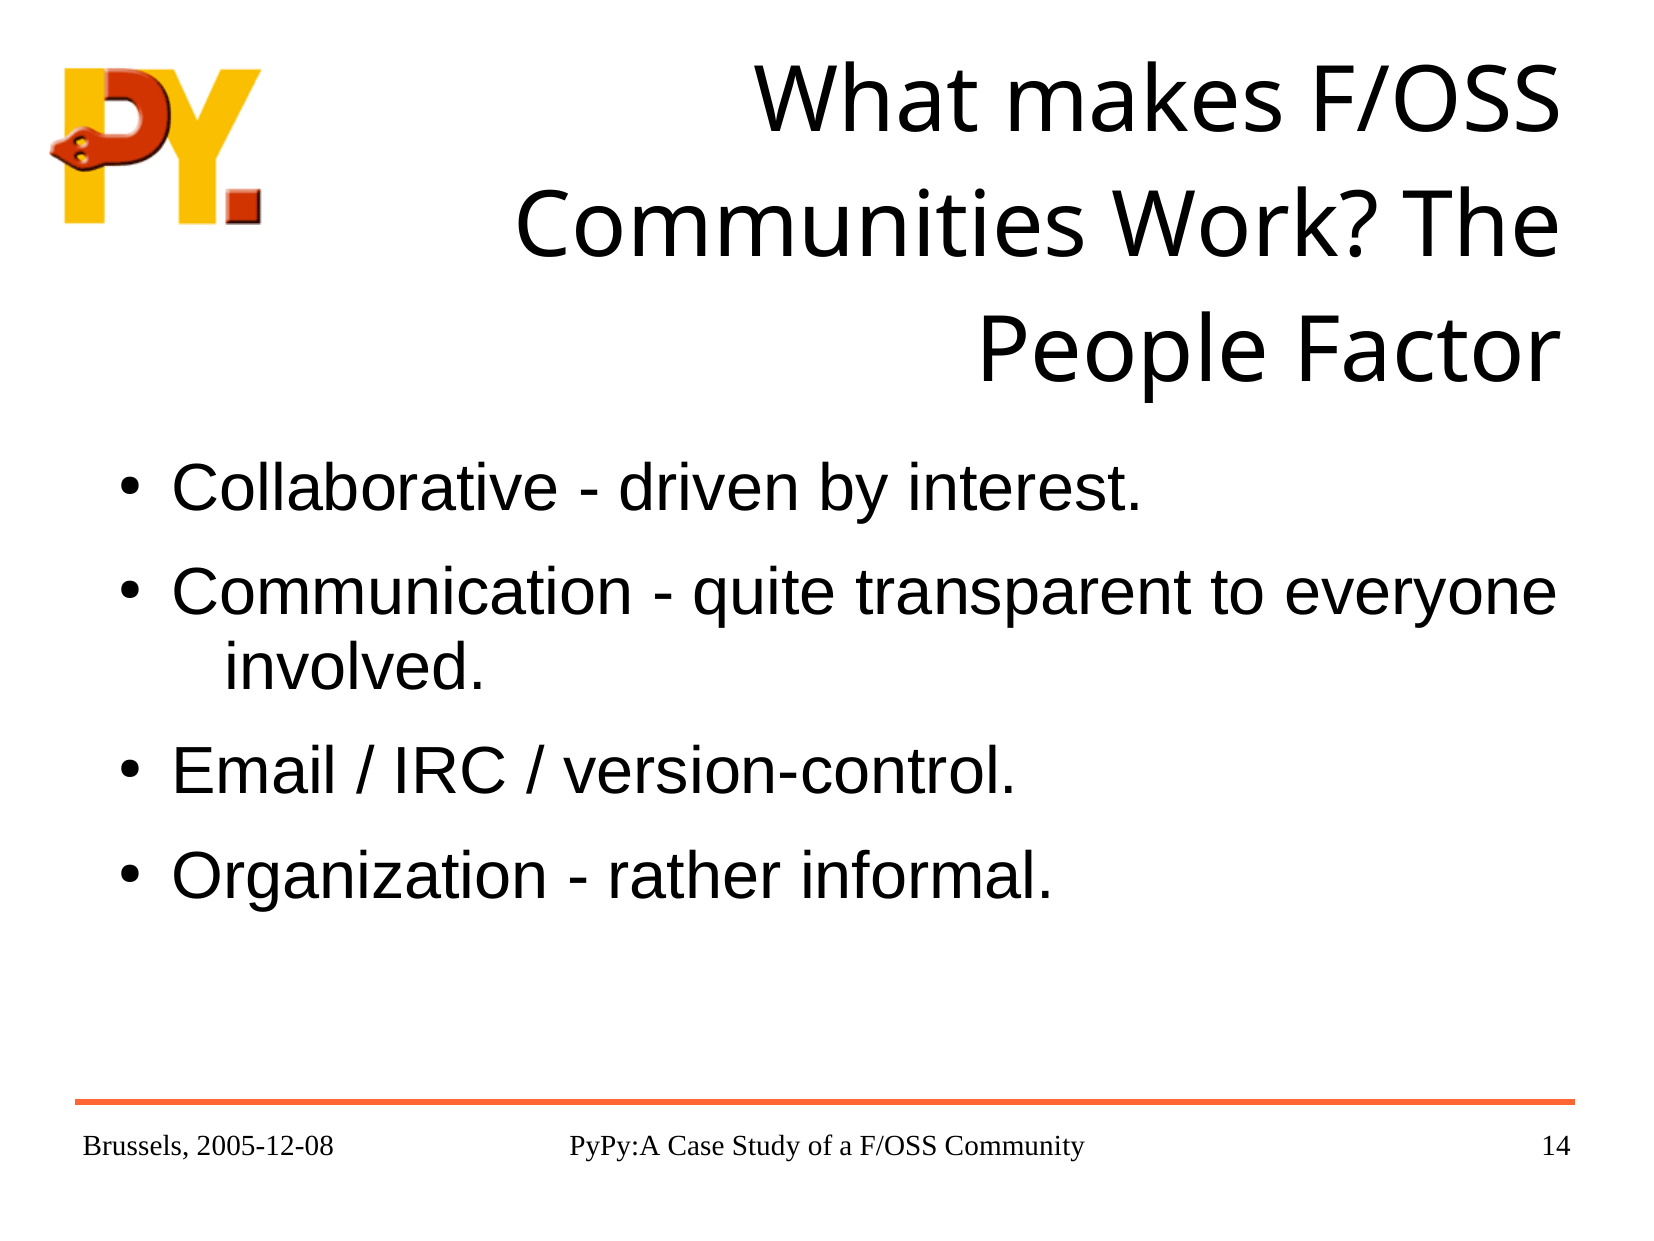

# What makes F/OSS Communities Work? The People Factor
Collaborative - driven by interest.
Communication - quite transparent to everyone involved.
Email / IRC / version-control.
Organization - rather informal.
Brussels, 2005-12-08
PyPy: A Case Study of a F/OSS Community
14